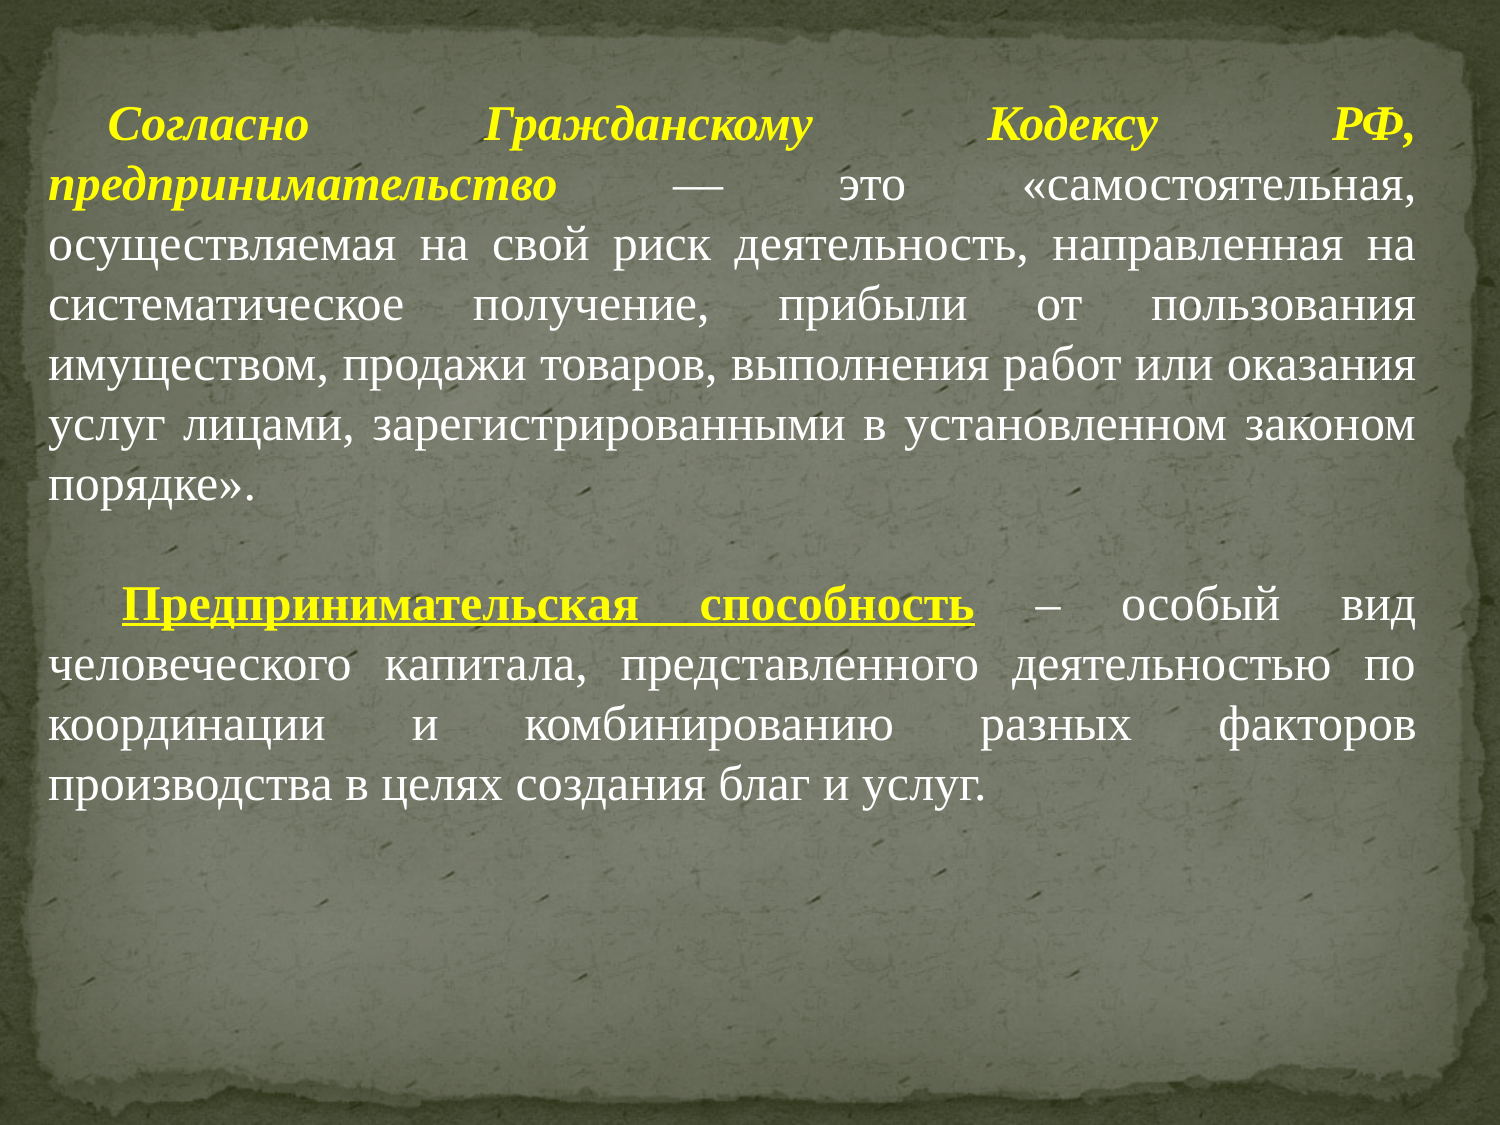

Согласно Гражданскому Кодексу РФ, предпринимательство — это «самостоятельная, осуществляемая на свой риск деятельность, направленная на систематическое получение, прибыли от пользования имуществом, продажи товаров, выполнения работ или оказания услуг лицами, зарегистрированными в установленном законом порядке».
Предпринимательская способность – особый вид человеческого капитала, представленного деятельностью по координации и комбинированию разных факторов производства в целях создания благ и услуг.